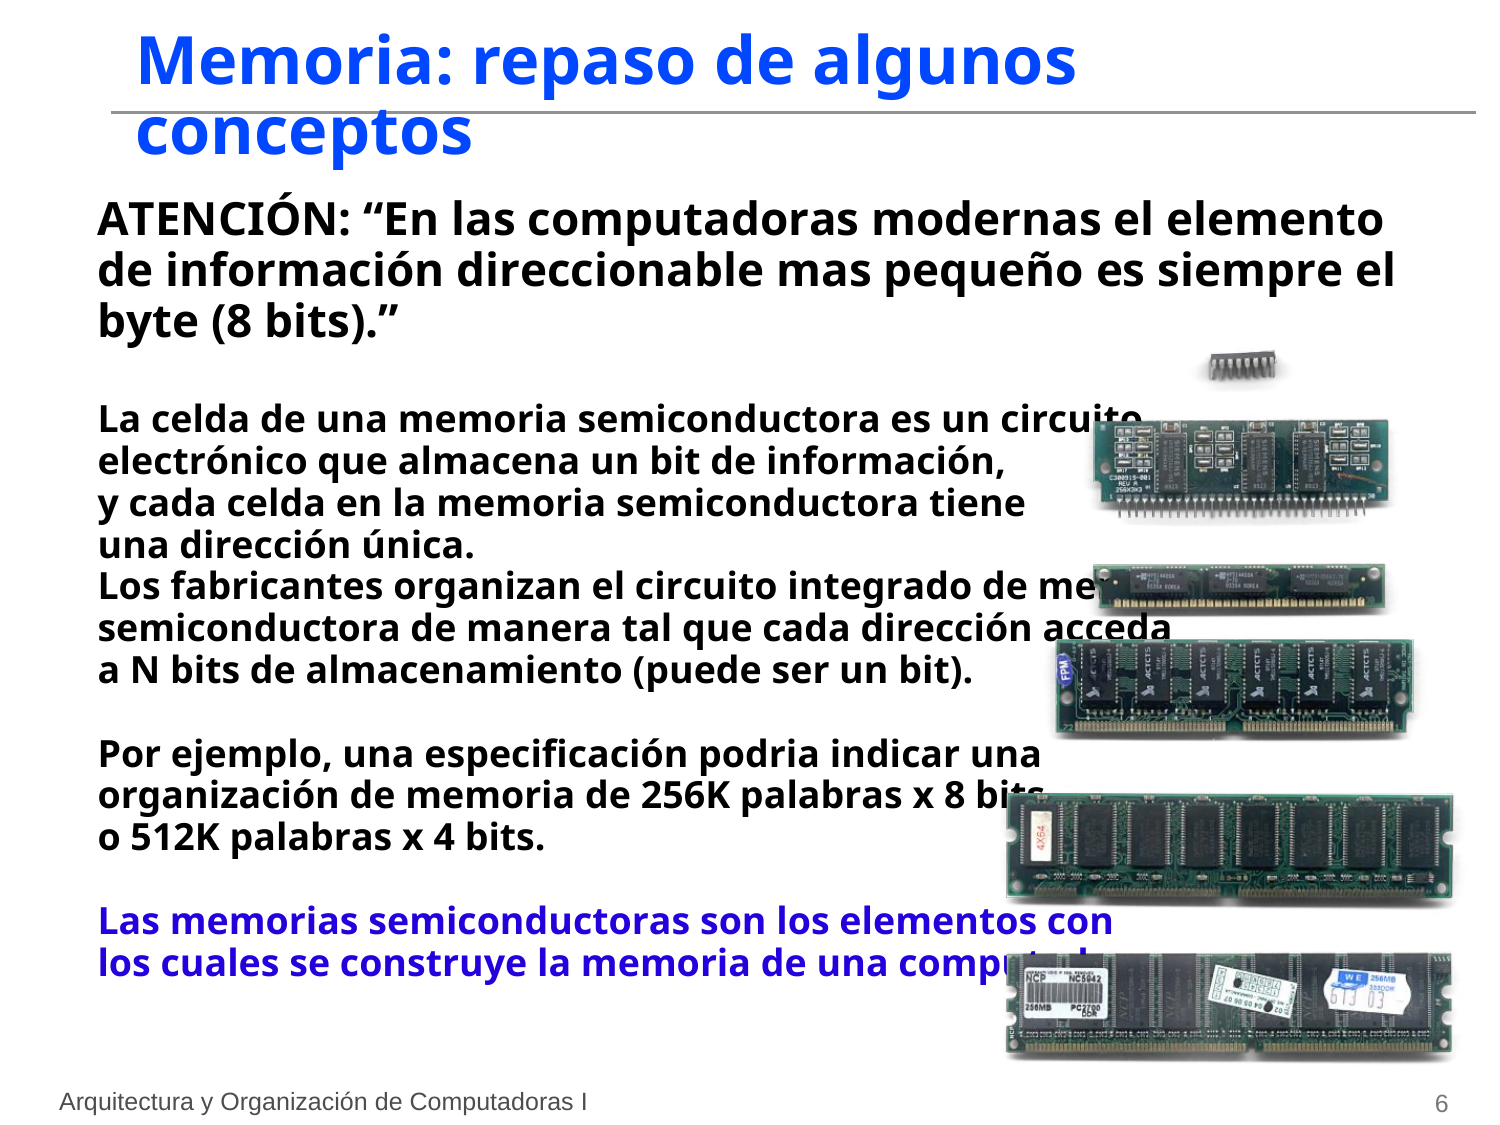

# Memoria: repaso de algunos conceptos
ATENCIÓN: “En las computadoras modernas el elemento de información direccionable mas pequeño es siempre el byte (8 bits).”
La celda de una memoria semiconductora es un circuito
electrónico que almacena un bit de información,
y cada celda en la memoria semiconductora tiene
una dirección única.
Los fabricantes organizan el circuito integrado de memoria
semiconductora de manera tal que cada dirección acceda
a N bits de almacenamiento (puede ser un bit).
Por ejemplo, una especificación podria indicar una
organización de memoria de 256K palabras x 8 bits,
o 512K palabras x 4 bits.
Las memorias semiconductoras son los elementos con
los cuales se construye la memoria de una computadora.
6